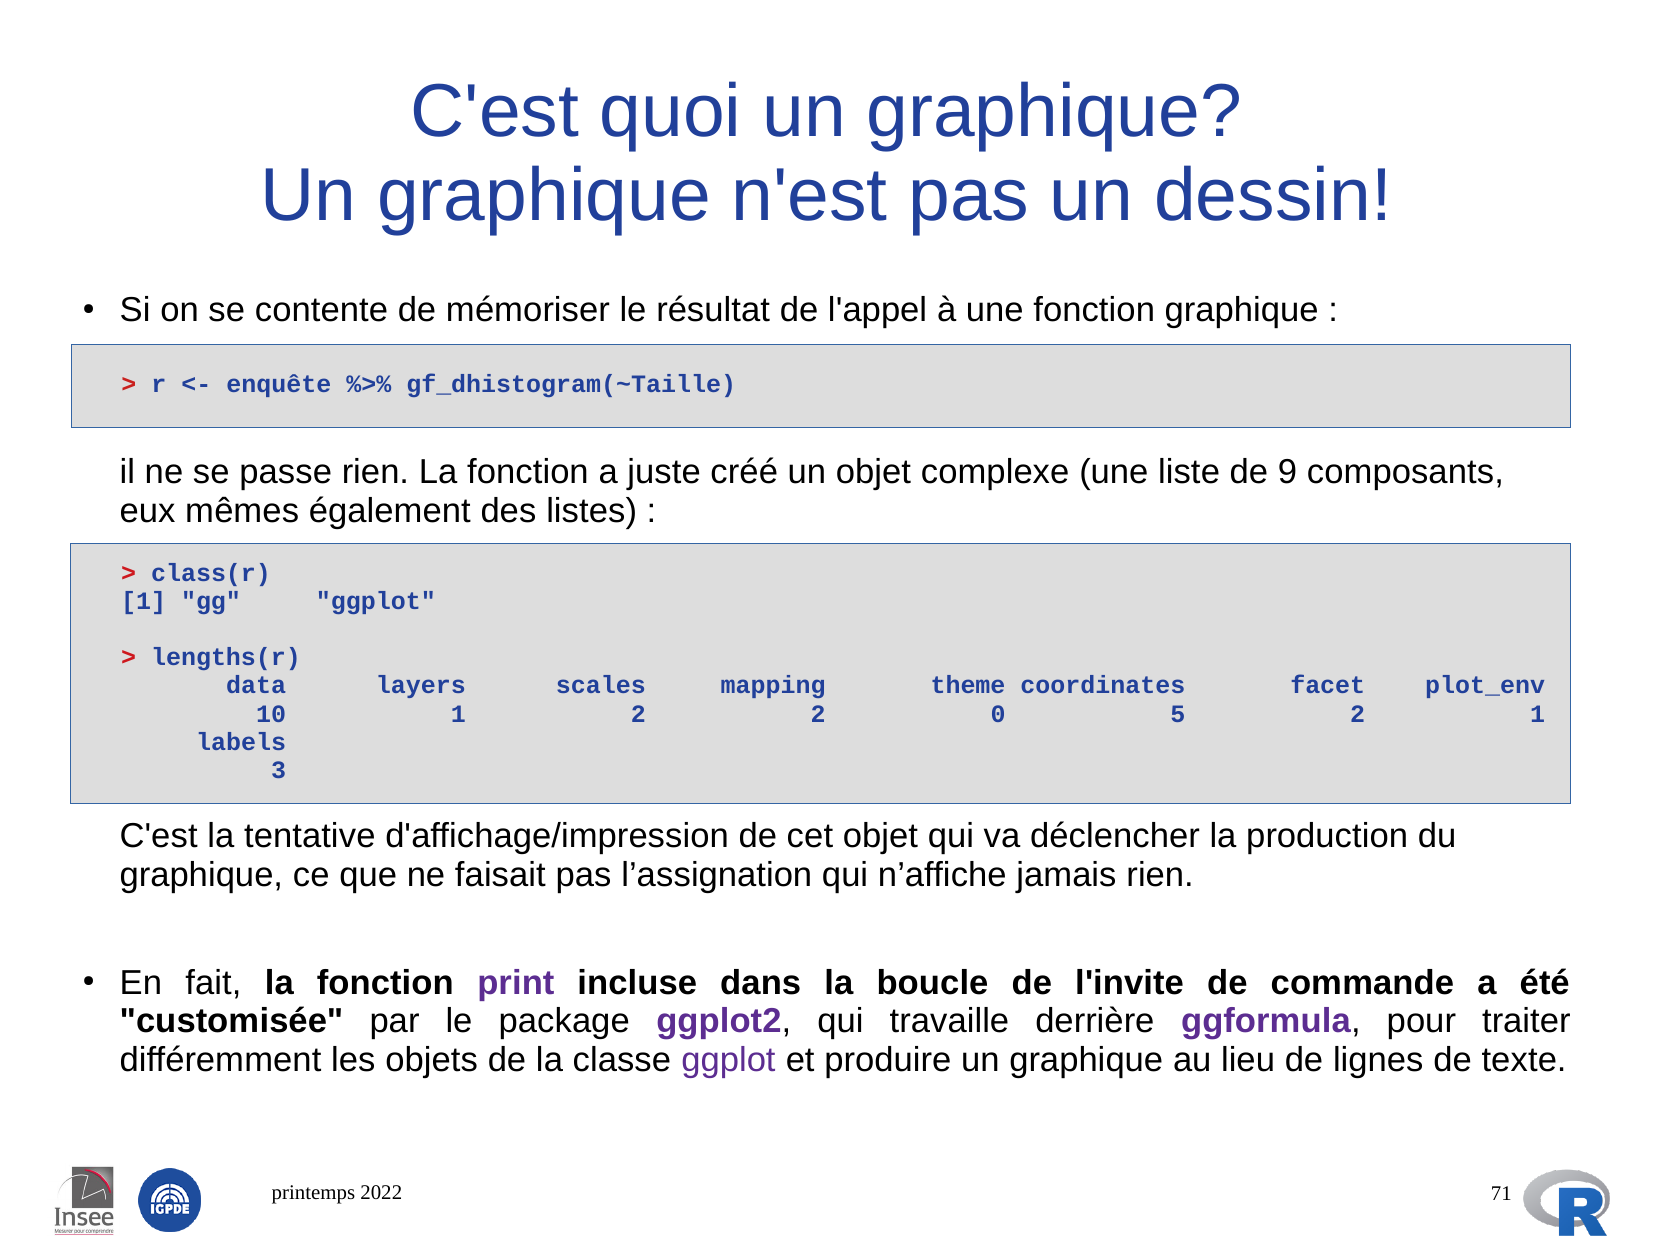

# C'est quoi un graphique? Un graphique n'est pas un dessin!
Si on se contente de mémoriser le résultat de l'appel à une fonction graphique :
il ne se passe rien. La fonction a juste créé un objet complexe (une liste de 9 composants, eux mêmes également des listes) :
C'est la tentative d'affichage/impression de cet objet qui va déclencher la production du graphique, ce que ne faisait pas l’assignation qui n’affiche jamais rien.
En fait, la fonction print incluse dans la boucle de l'invite de commande a été "customisée" par le package ggplot2, qui travaille derrière ggformula, pour traiter différemment les objets de la classe ggplot et produire un graphique au lieu de lignes de texte.
> r <- enquête %>% gf_dhistogram(~Taille)
> class(r)
[1] "gg" "ggplot"
> lengths(r)
 data layers scales mapping theme coordinates facet plot_env
 10 1 2 2 0 5 2 1
 labels
 3
printemps 2022
71